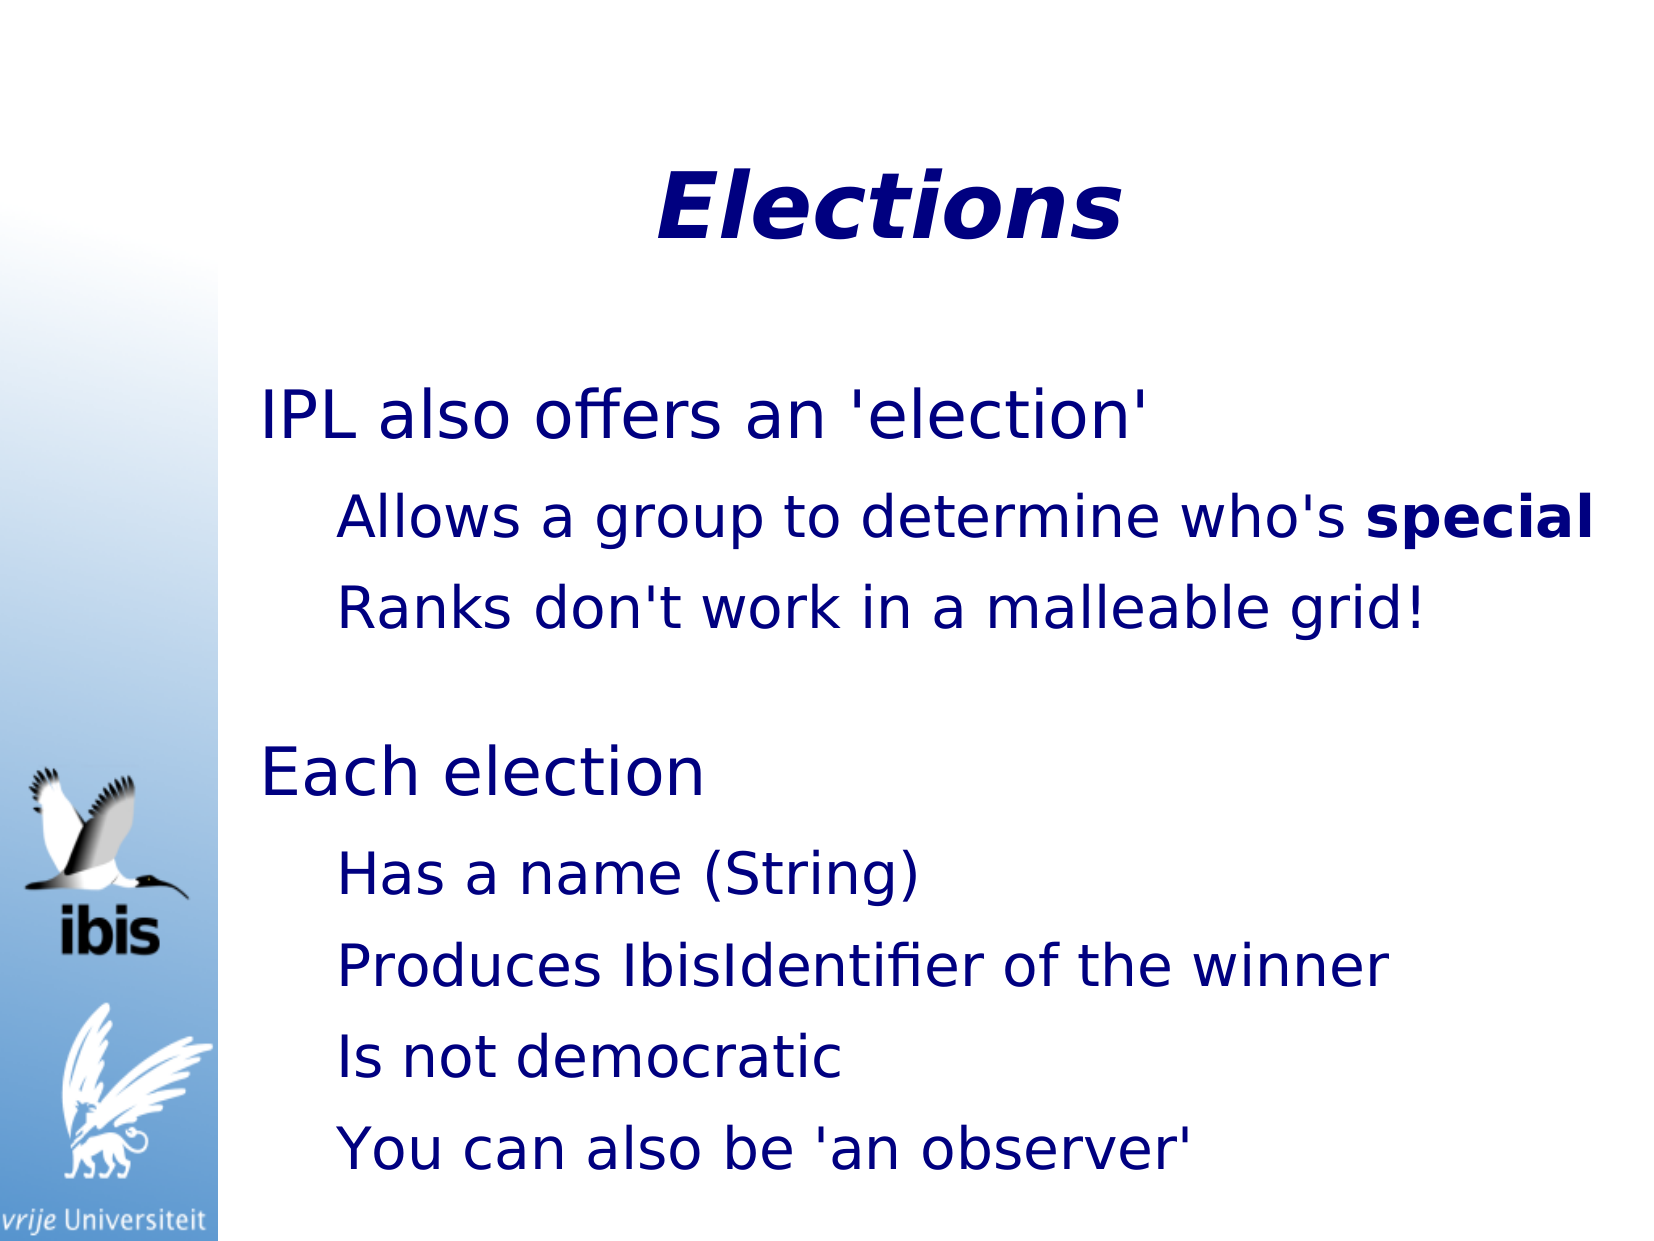

# Elections
IPL also offers an 'election'
Allows a group to determine who's special
Ranks don't work in a malleable grid!
Each election
Has a name (String)
Produces IbisIdentifier of the winner
Is not democratic
You can also be 'an observer'